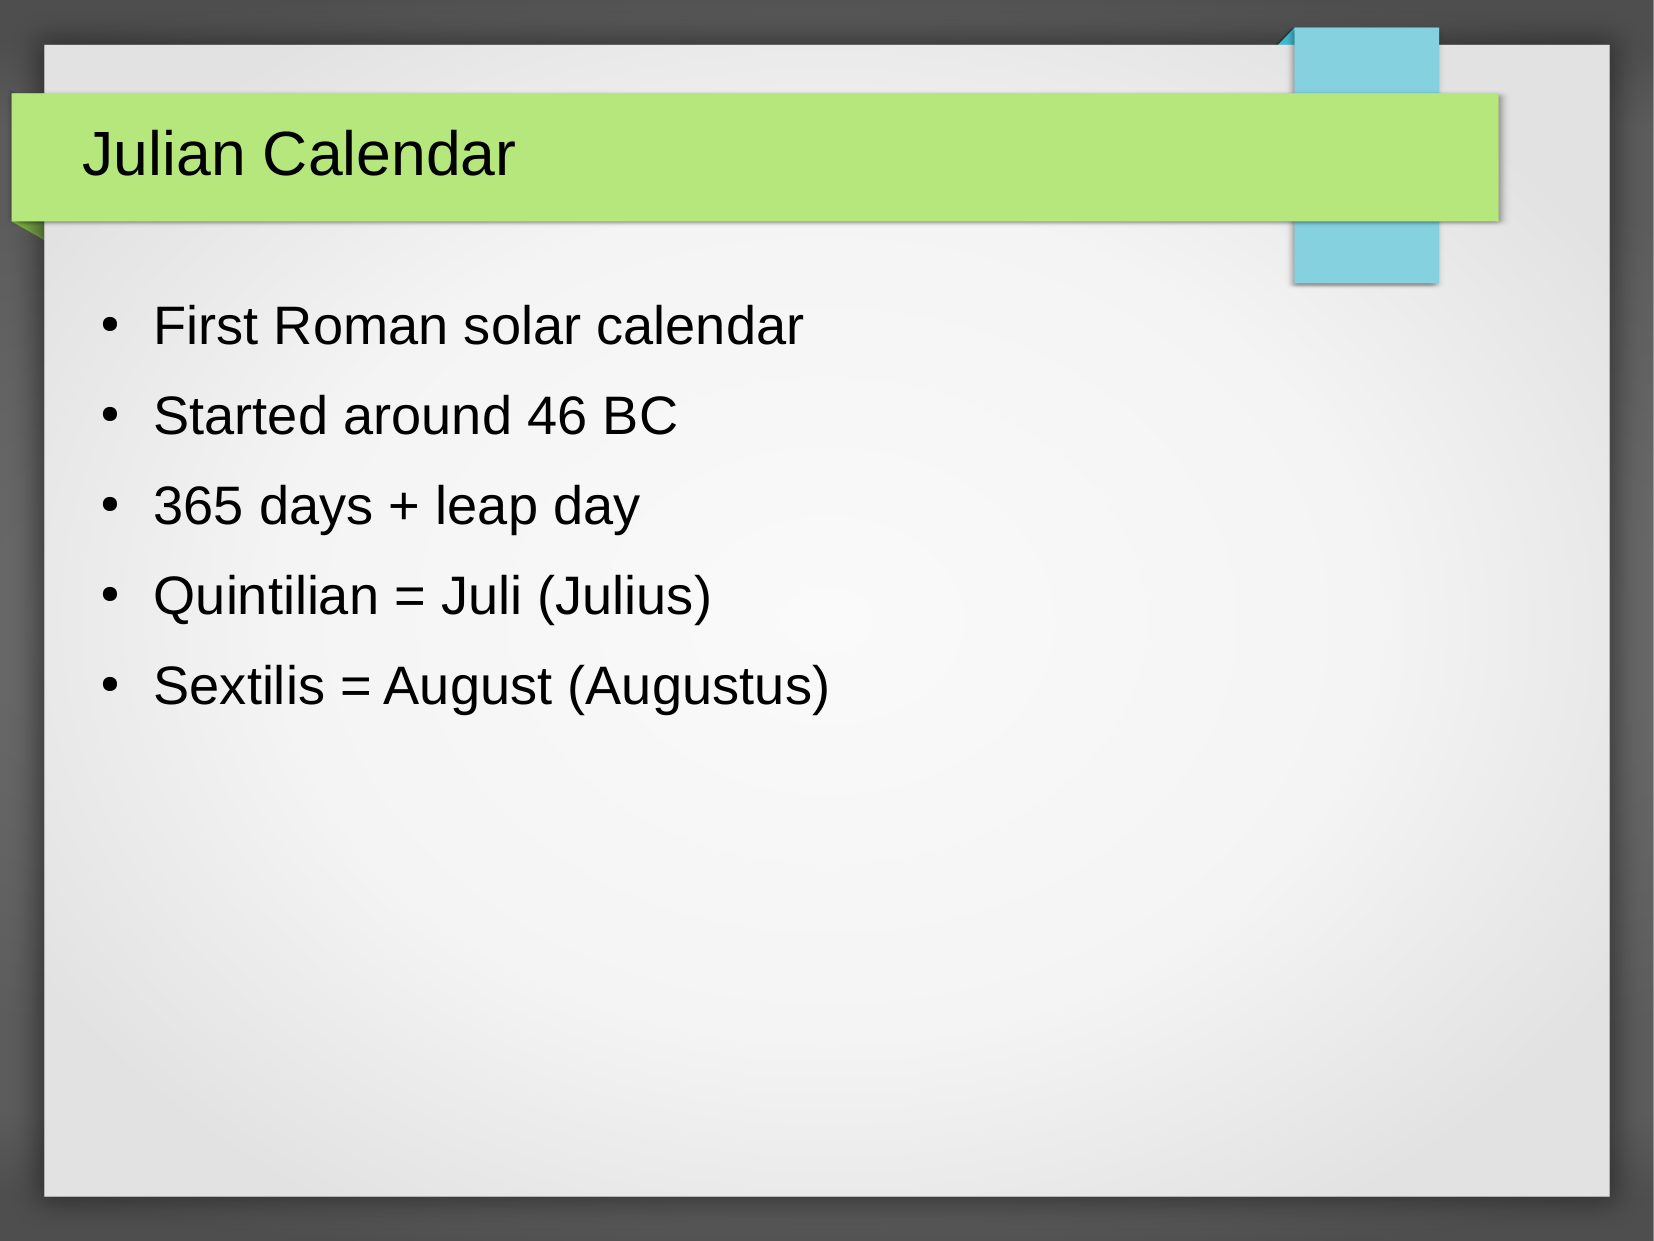

# Julian Calendar
First Roman solar calendar
Started around 46 BC
365 days + leap day
Quintilian = Juli (Julius)
Sextilis = August (Augustus)